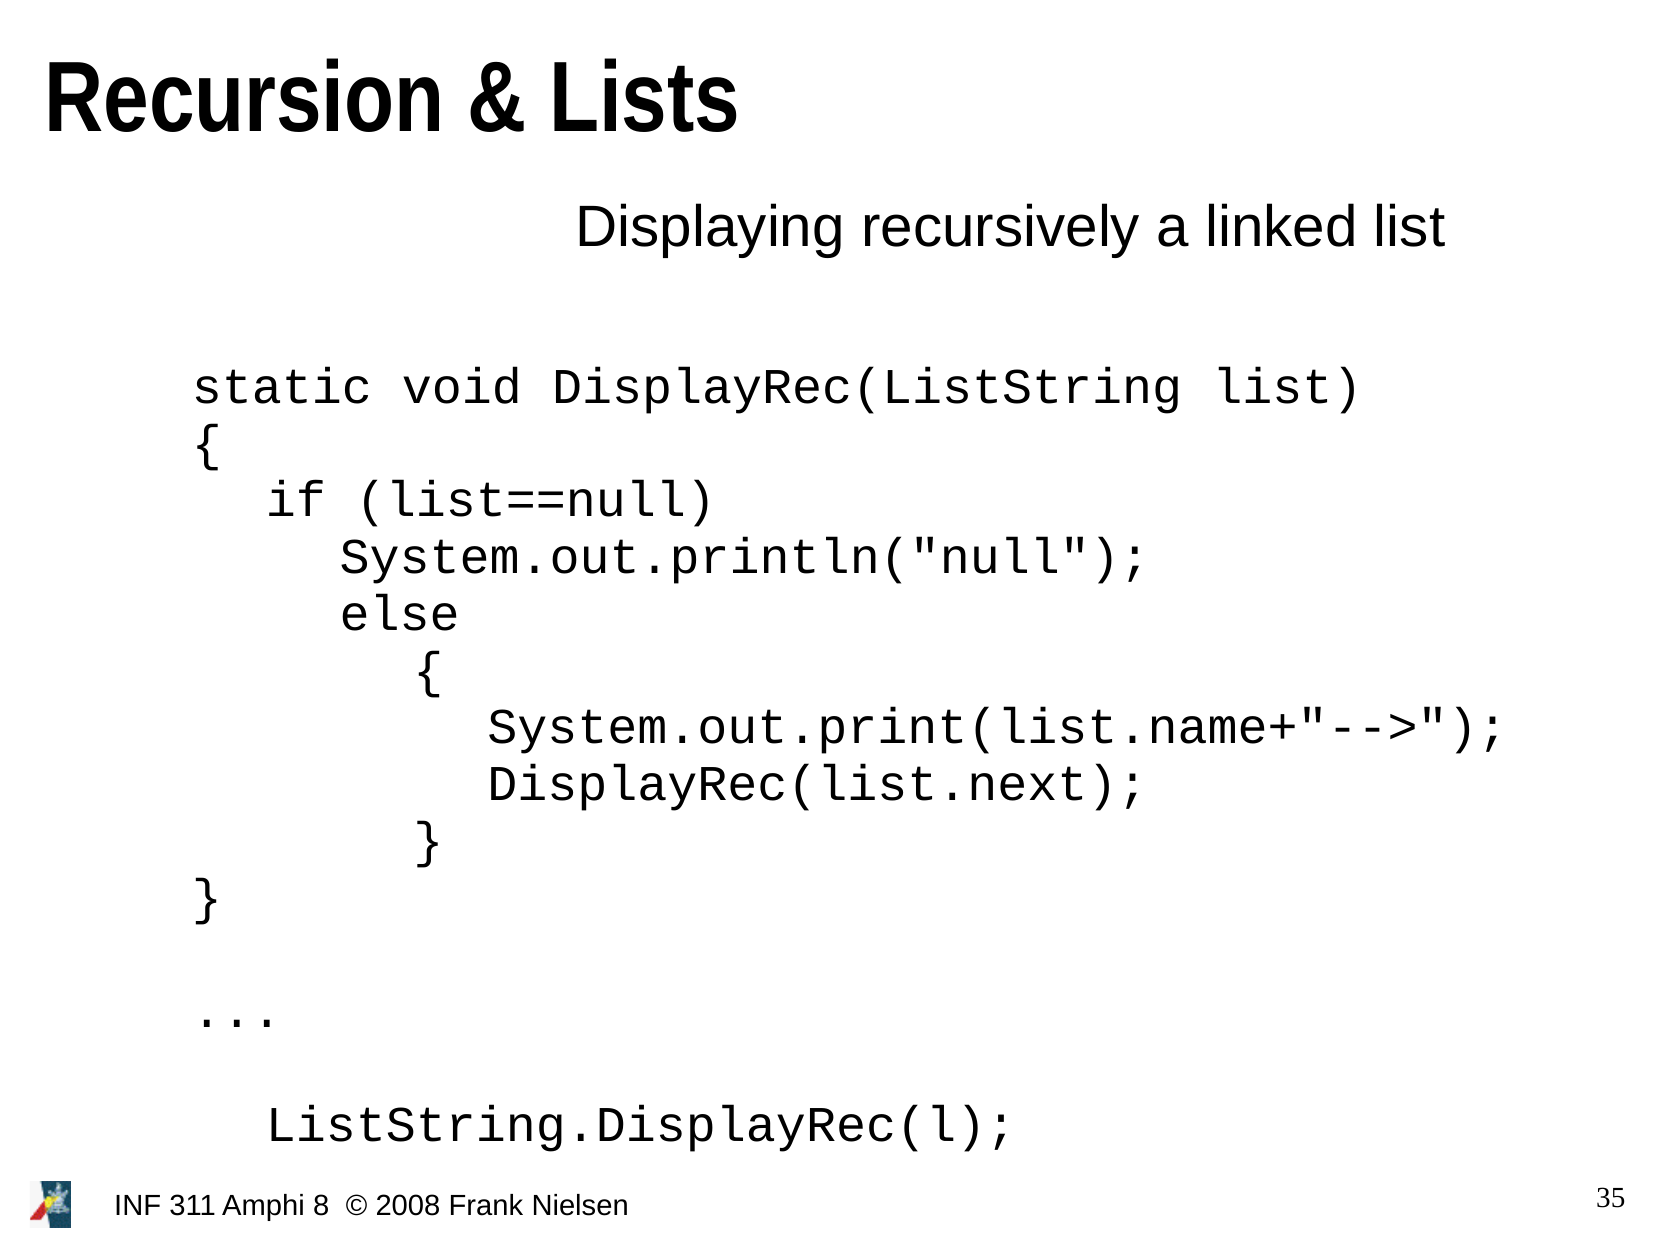

Recursion & Lists
Displaying recursively a linked list
static void DisplayRec(ListString list)
{
	if (list==null)
		System.out.println("null");
		else
			{
				System.out.print(list.name+"-->");
				DisplayRec(list.next);
			}
}
...
	ListString.DisplayRec(l);